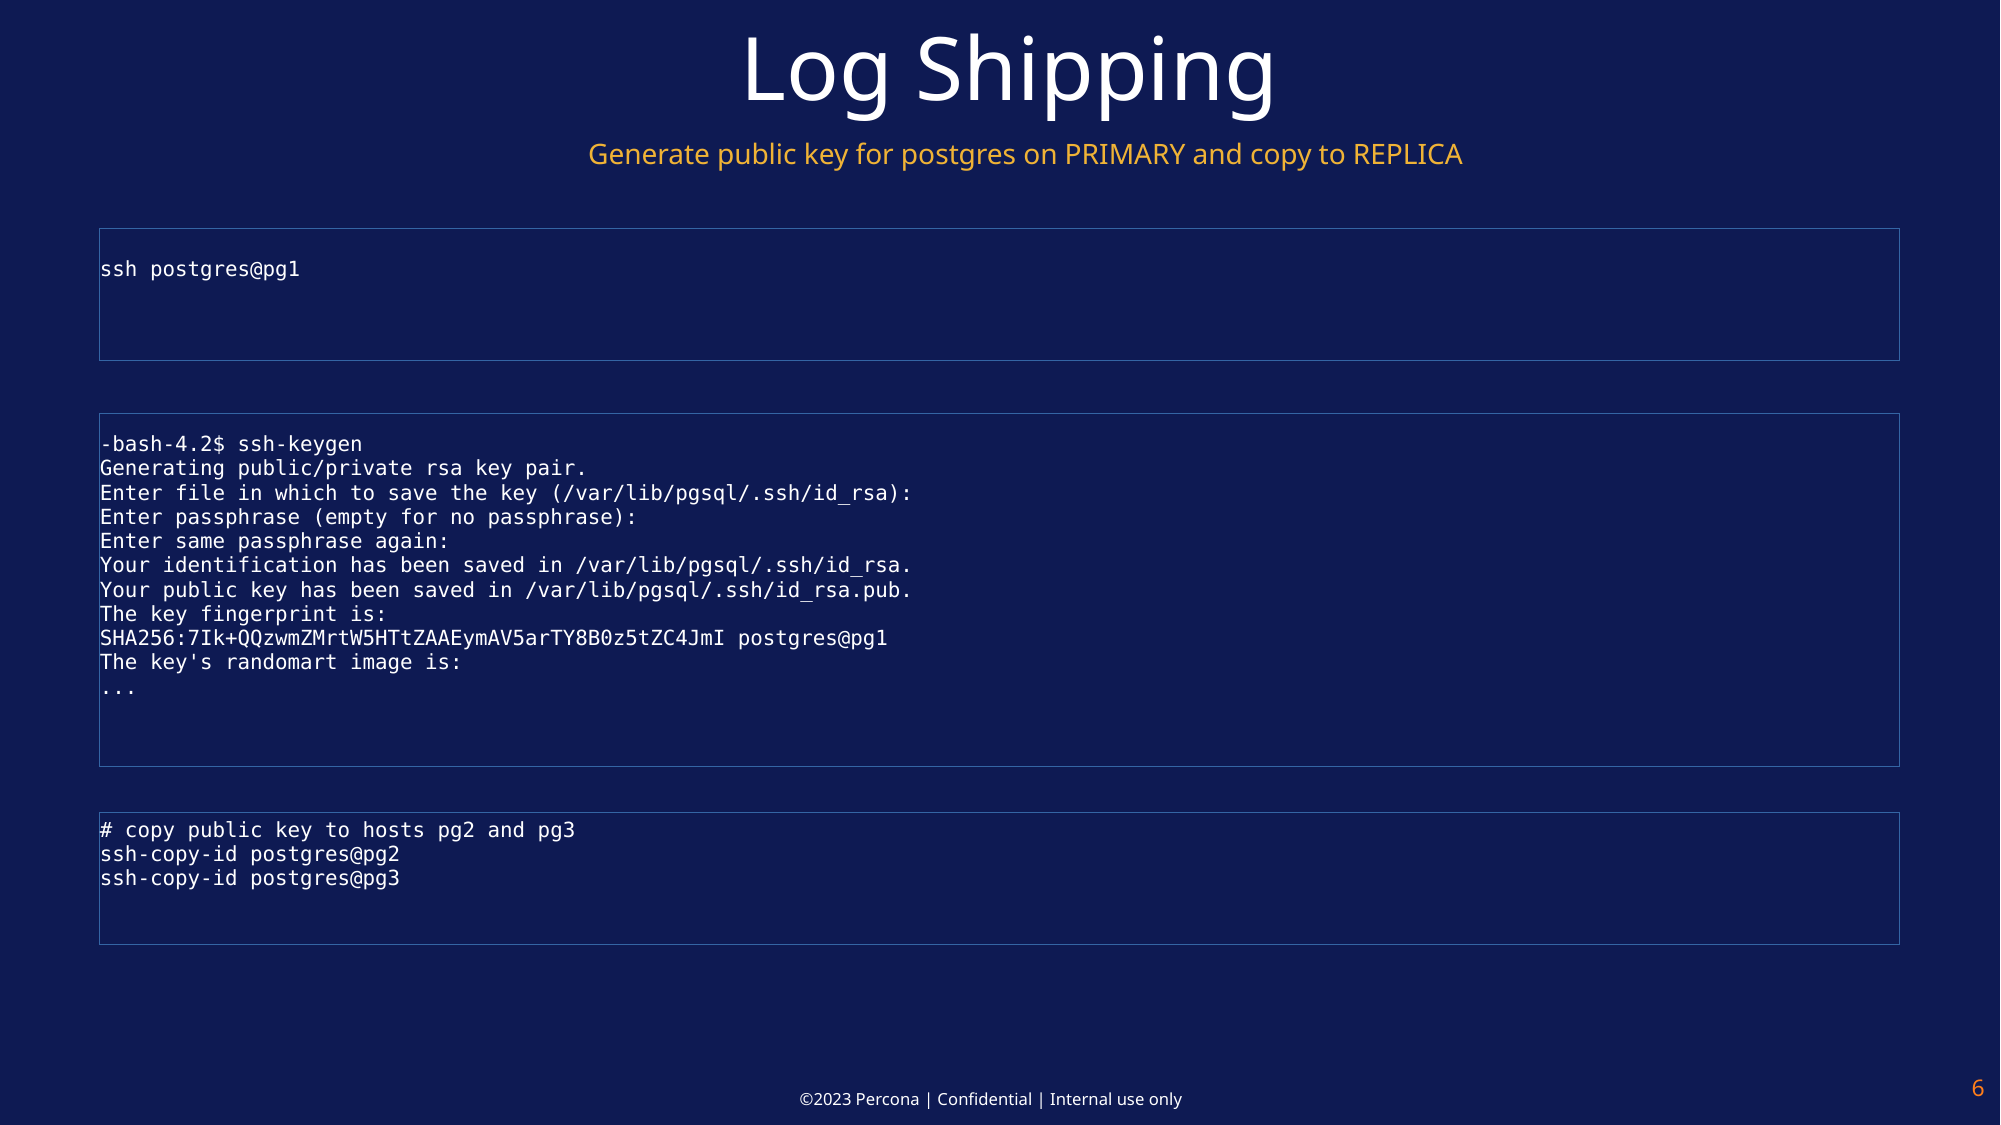

Log Shipping
Generate public key for postgres on PRIMARY and copy to REPLICA
# ssh postgres@pg1
-bash-4.2$ ssh-keygen
Generating public/private rsa key pair.
Enter file in which to save the key (/var/lib/pgsql/.ssh/id_rsa):
Enter passphrase (empty for no passphrase):
Enter same passphrase again:
Your identification has been saved in /var/lib/pgsql/.ssh/id_rsa.
Your public key has been saved in /var/lib/pgsql/.ssh/id_rsa.pub.
The key fingerprint is:
SHA256:7Ik+QQzwmZMrtW5HTtZAAEymAV5arTY8B0z5tZC4JmI postgres@pg1
The key's randomart image is:
...
# copy public key to hosts pg2 and pg3 ssh-copy-id postgres@pg2 ssh-copy-id postgres@pg3